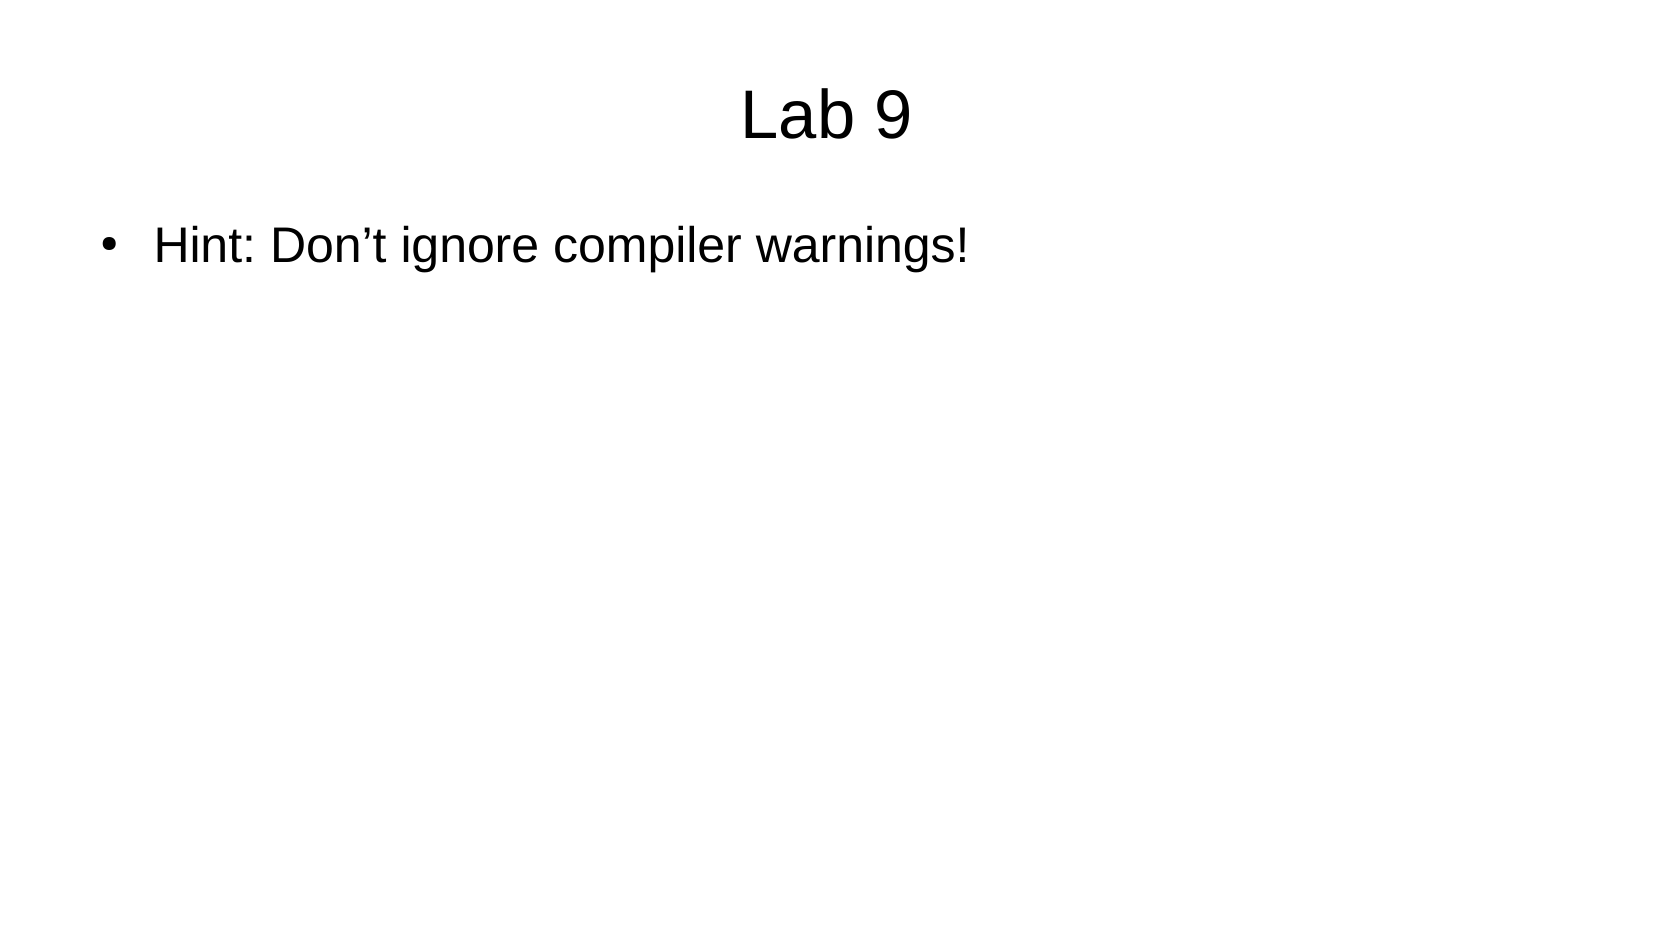

# Lab 9
Hint: Don’t ignore compiler warnings!